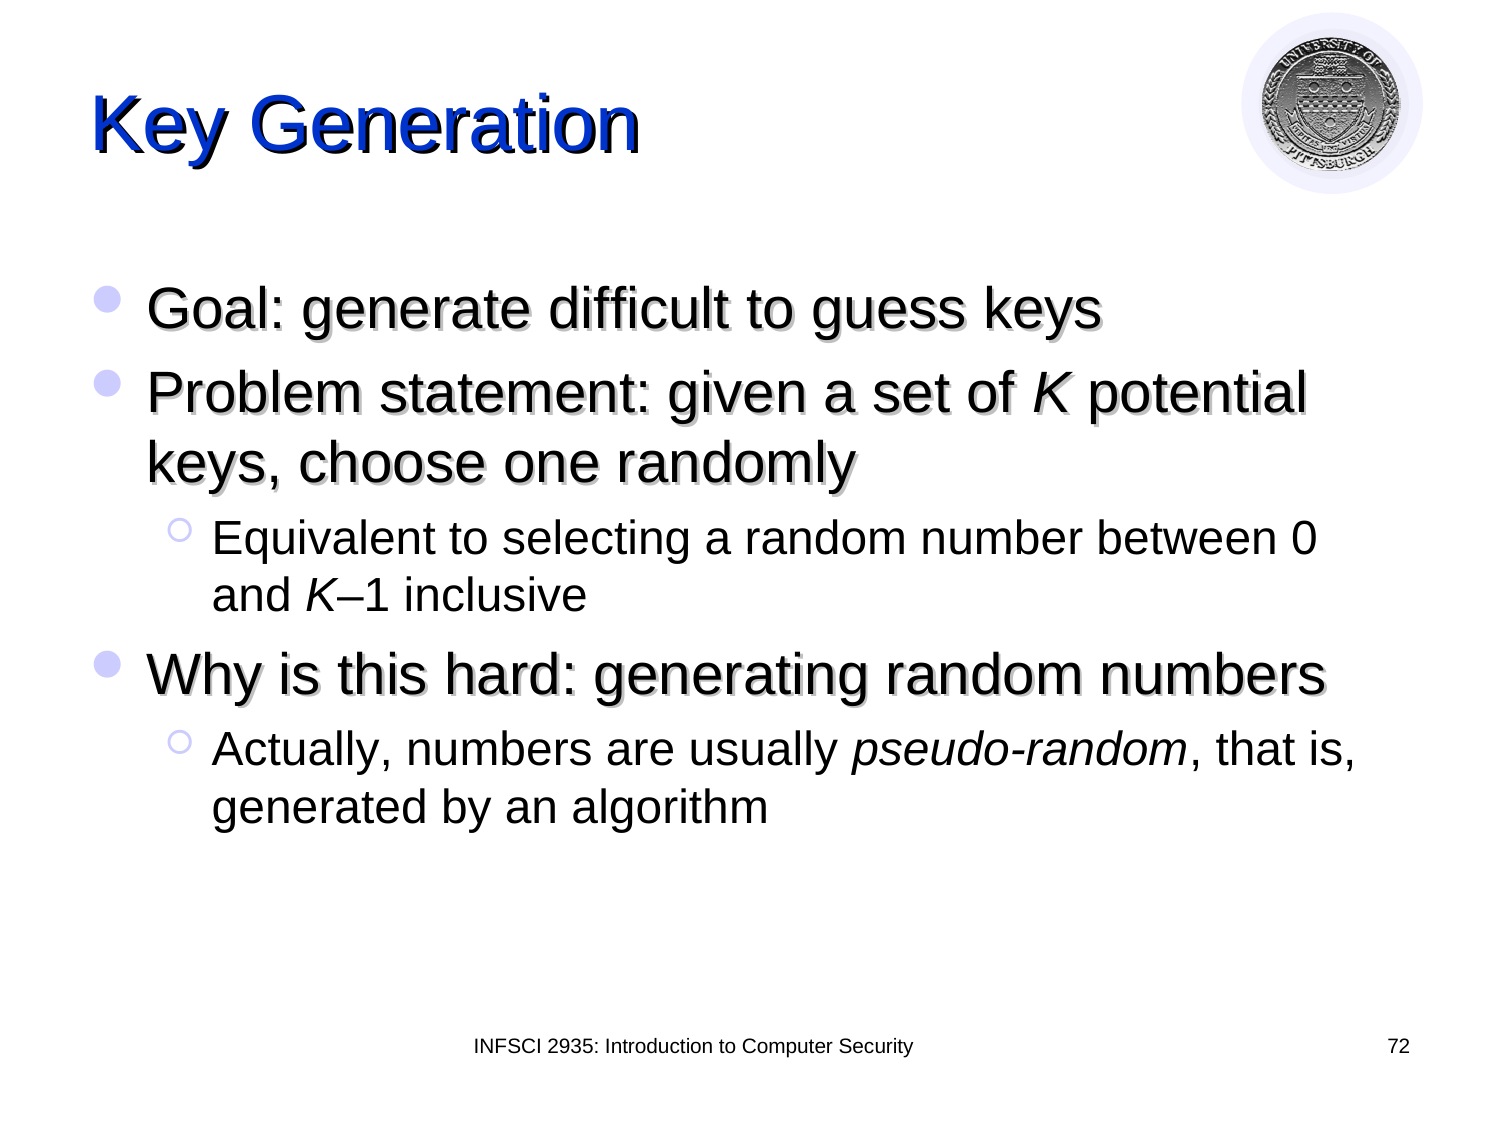

# Key Generation
Goal: generate difficult to guess keys
Problem statement: given a set of K potential keys, choose one randomly
Equivalent to selecting a random number between 0 and K–1 inclusive
Why is this hard: generating random numbers
Actually, numbers are usually pseudo-random, that is, generated by an algorithm
72